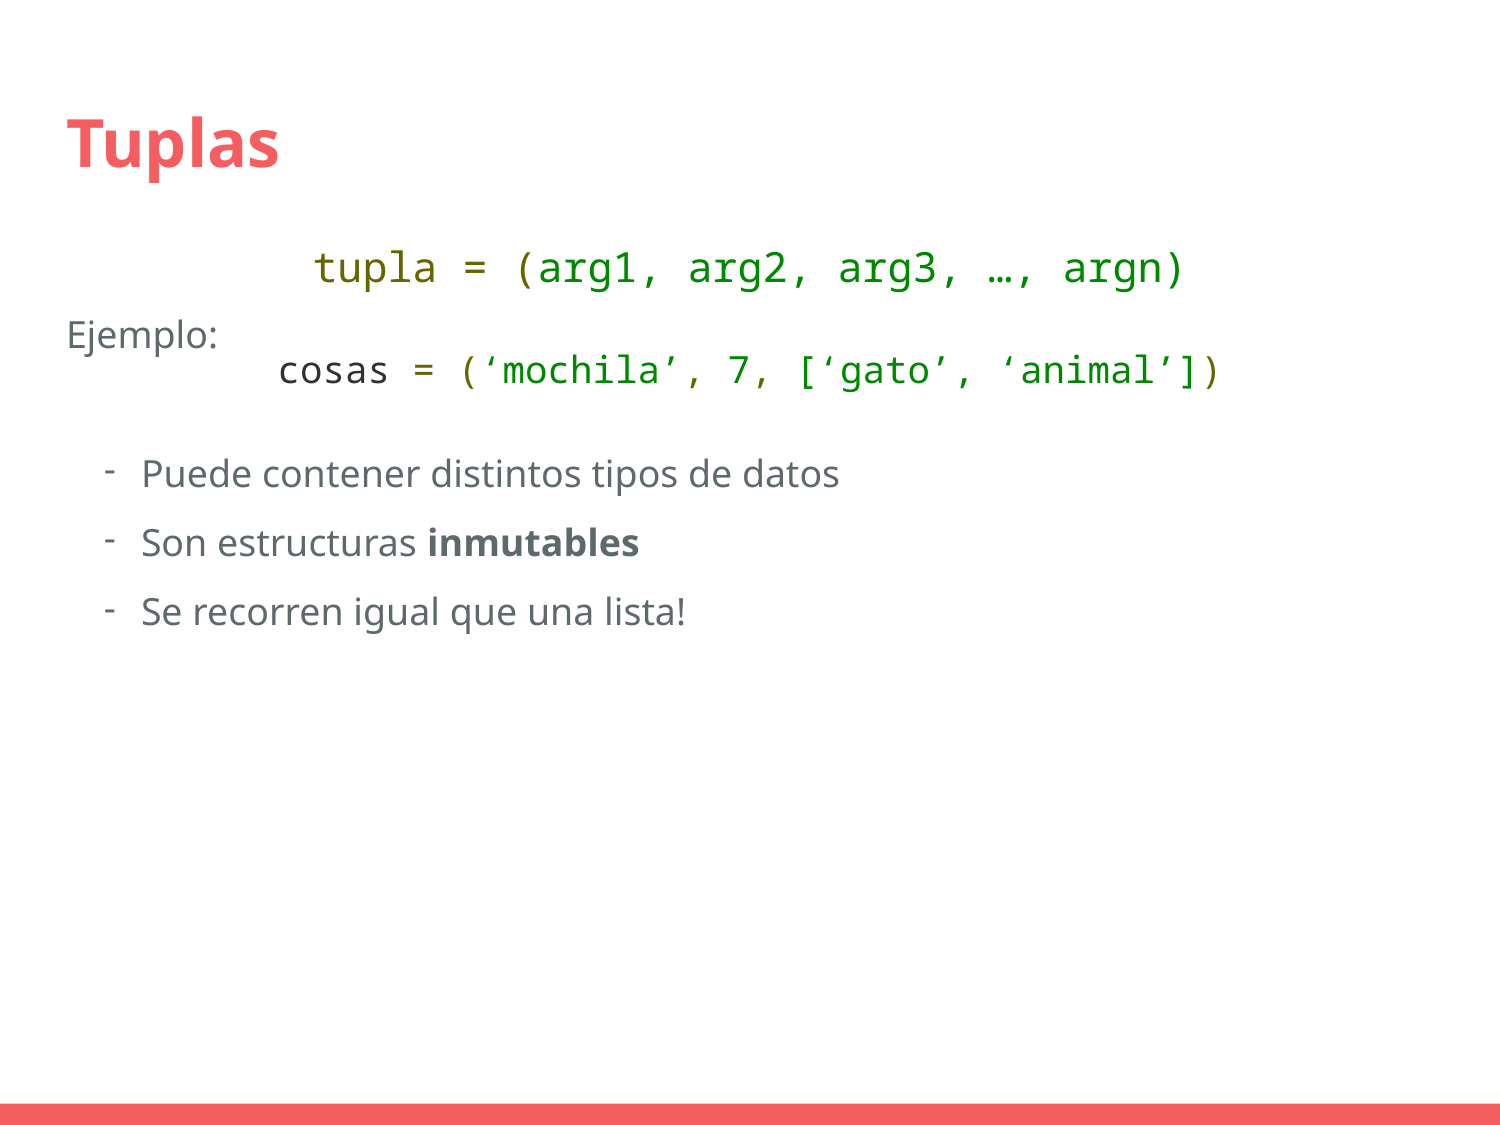

# Tuplas
tupla = (arg1, arg2, arg3, …, argn)
Ejemplo:
cosas = (‘mochila’, 7, [‘gato’, ‘animal’])
Puede contener distintos tipos de datos
Son estructuras inmutables
Se recorren igual que una lista!